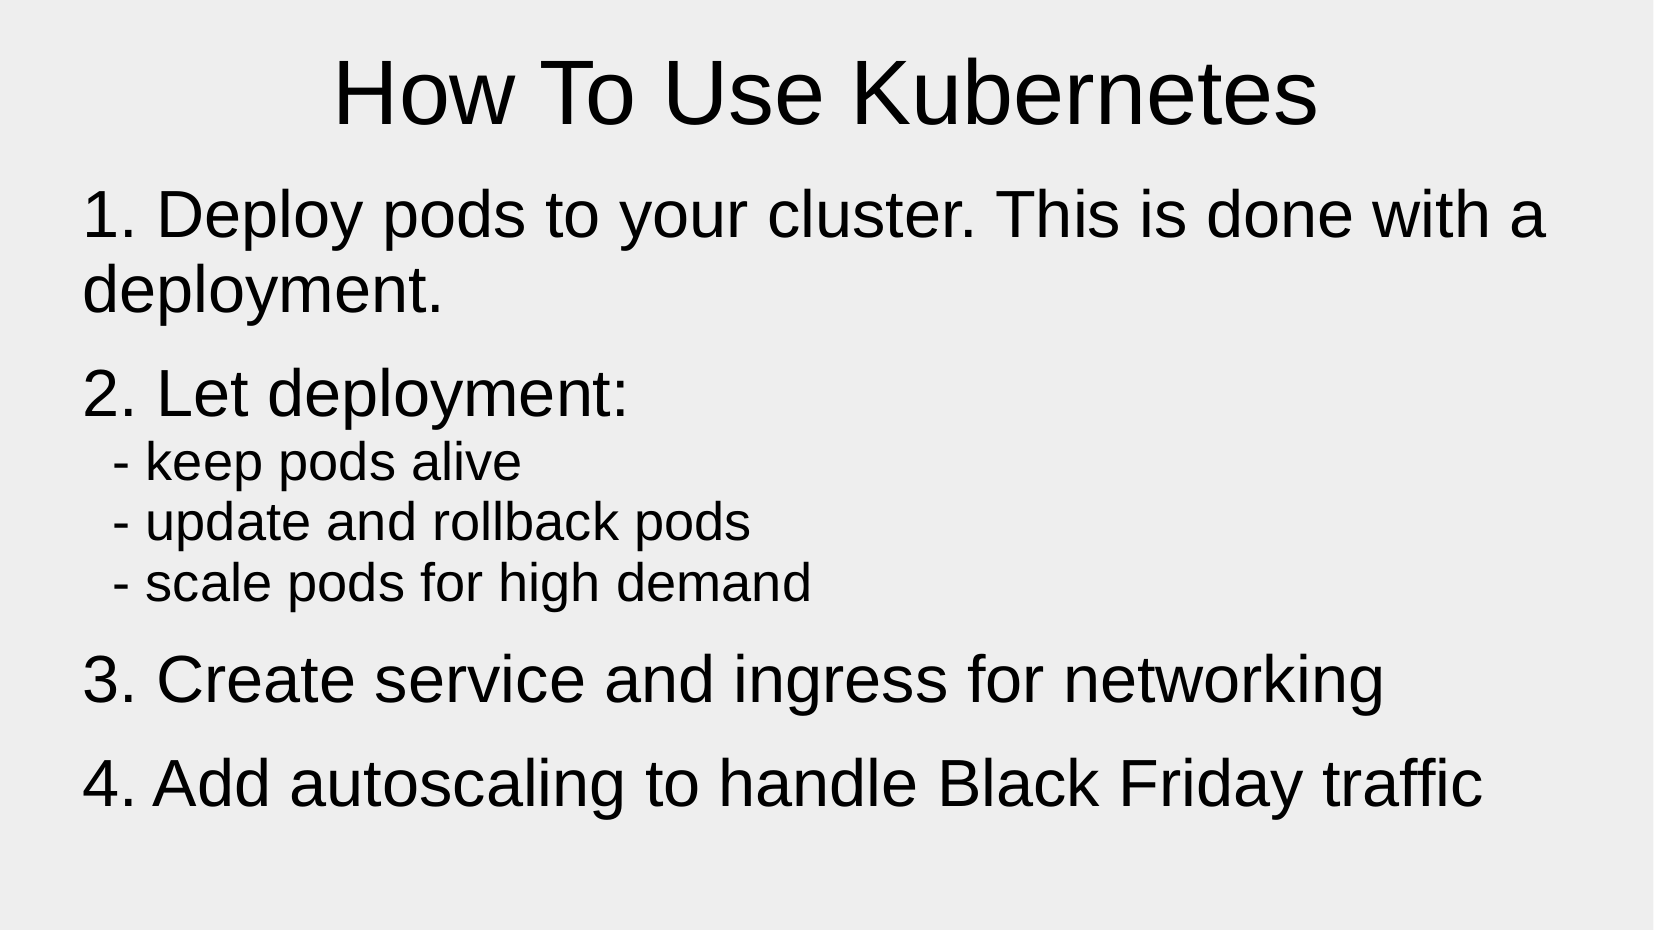

# How To Use Kubernetes
1. Deploy pods to your cluster. This is done with a deployment.
2. Let deployment:
 - keep pods alive
 - update and rollback pods
 - scale pods for high demand
3. Create service and ingress for networking
4. Add autoscaling to handle Black Friday traffic